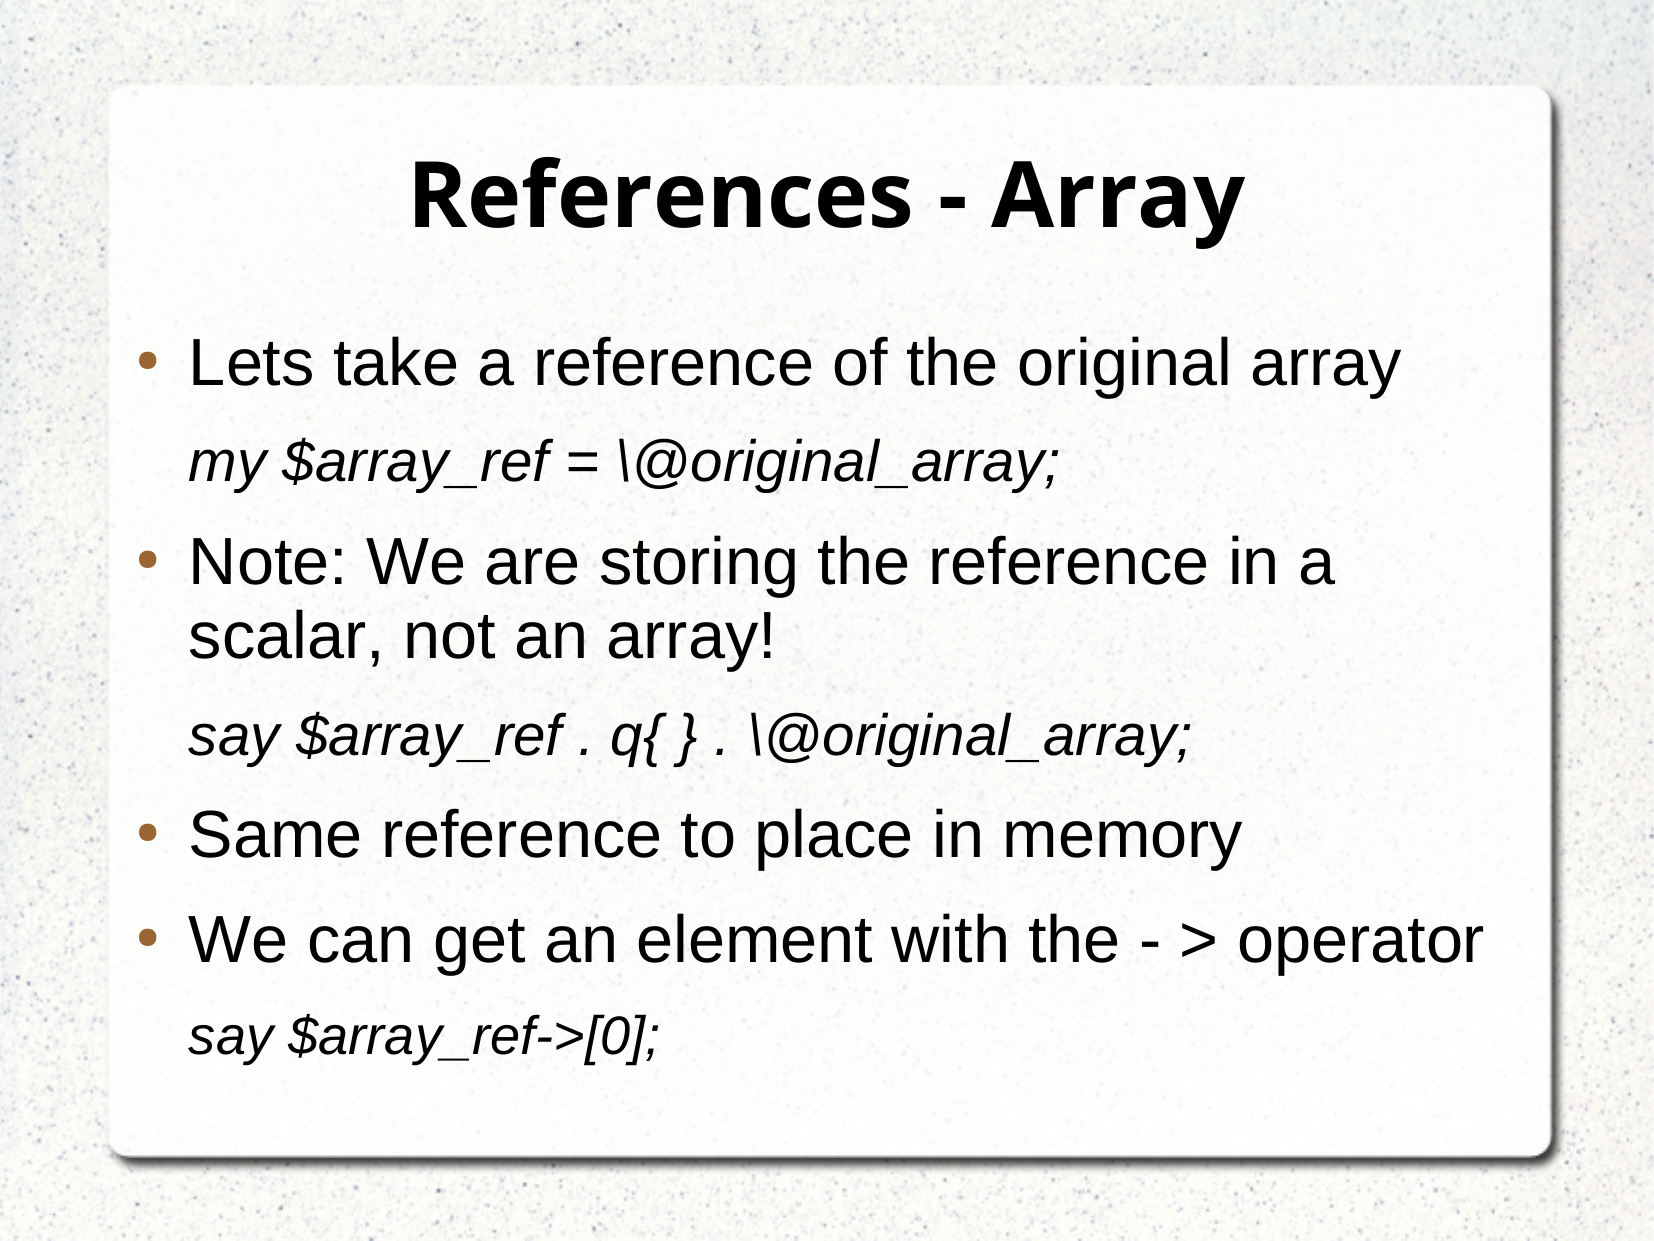

# References - Array
Lets take a reference of the original array
my $array_ref = \@original_array;
Note: We are storing the reference in a scalar, not an array!
say $array_ref . q{ } . \@original_array;
Same reference to place in memory
We can get an element with the - > operator
say $array_ref->[0];